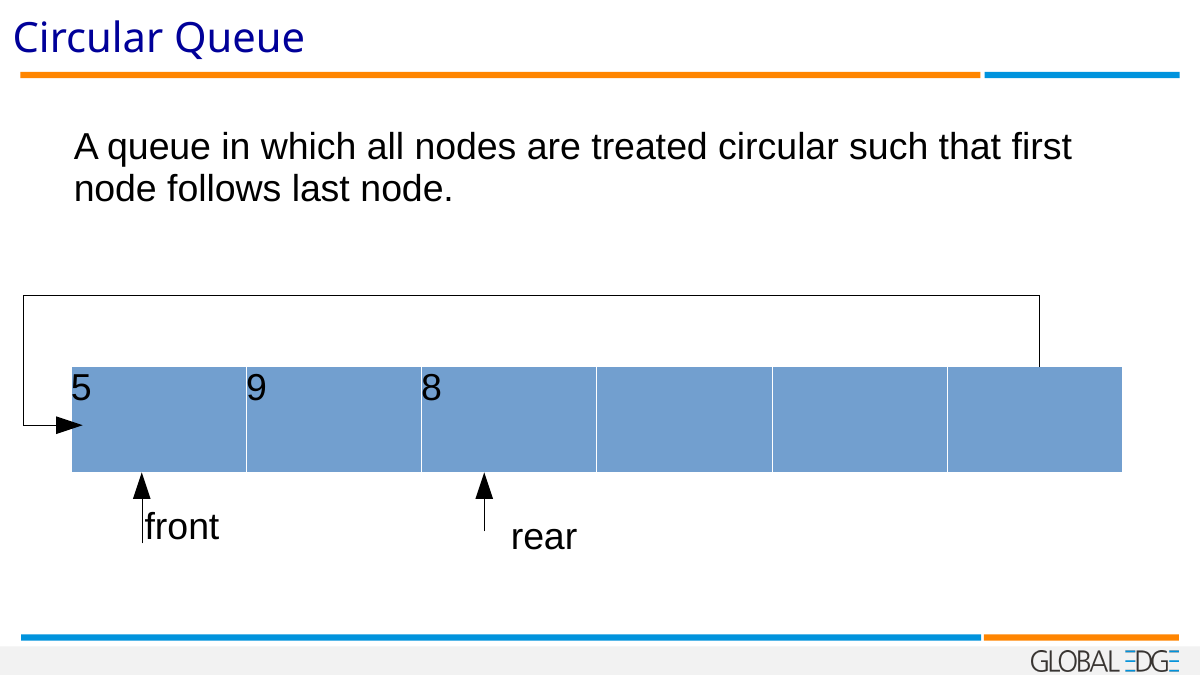

# Circular Queue
A queue in which all nodes are treated circular such that first node follows last node.
| 5 | 9 | 8 | | | |
| --- | --- | --- | --- | --- | --- |
front
rear